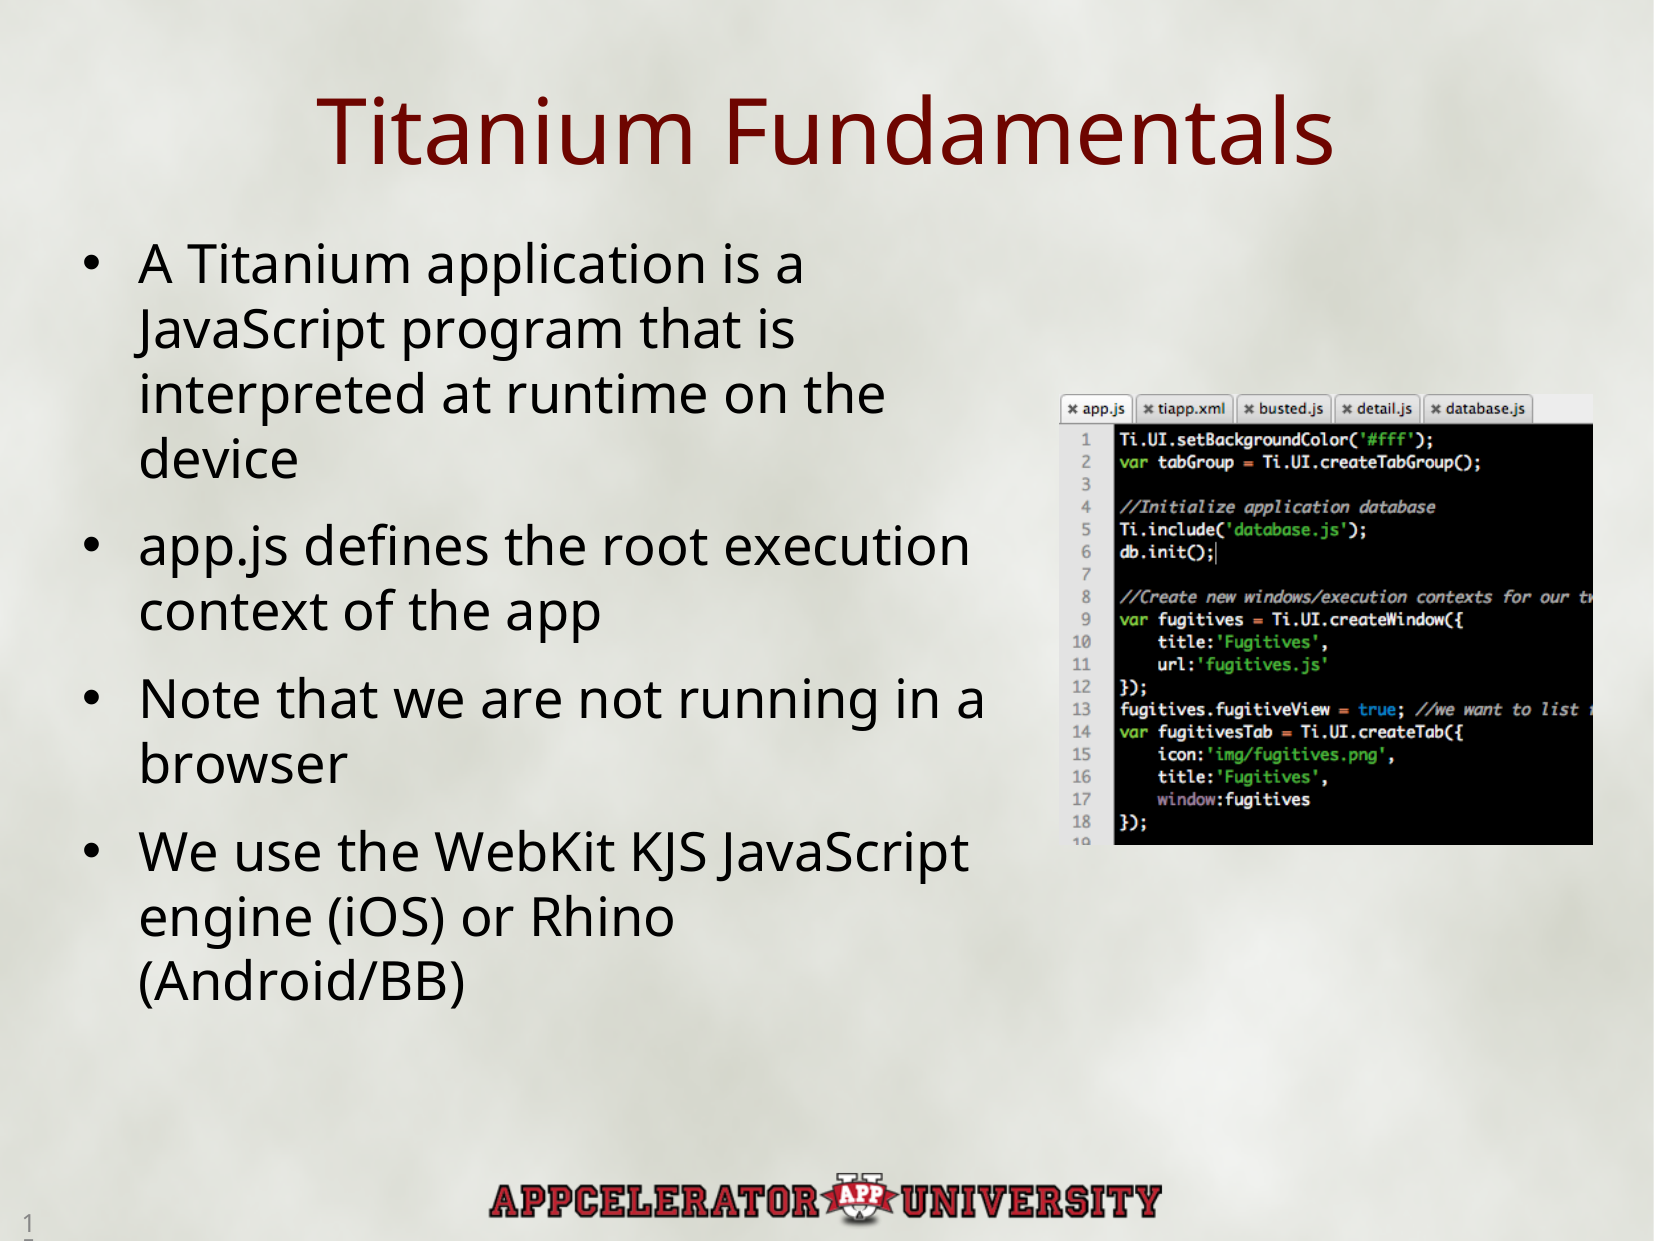

# Titanium Fundamentals
A Titanium application is a JavaScript program that is interpreted at runtime on the device
app.js defines the root execution context of the app
Note that we are not running in a browser
We use the WebKit KJS JavaScript engine (iOS) or Rhino (Android/BB)
15